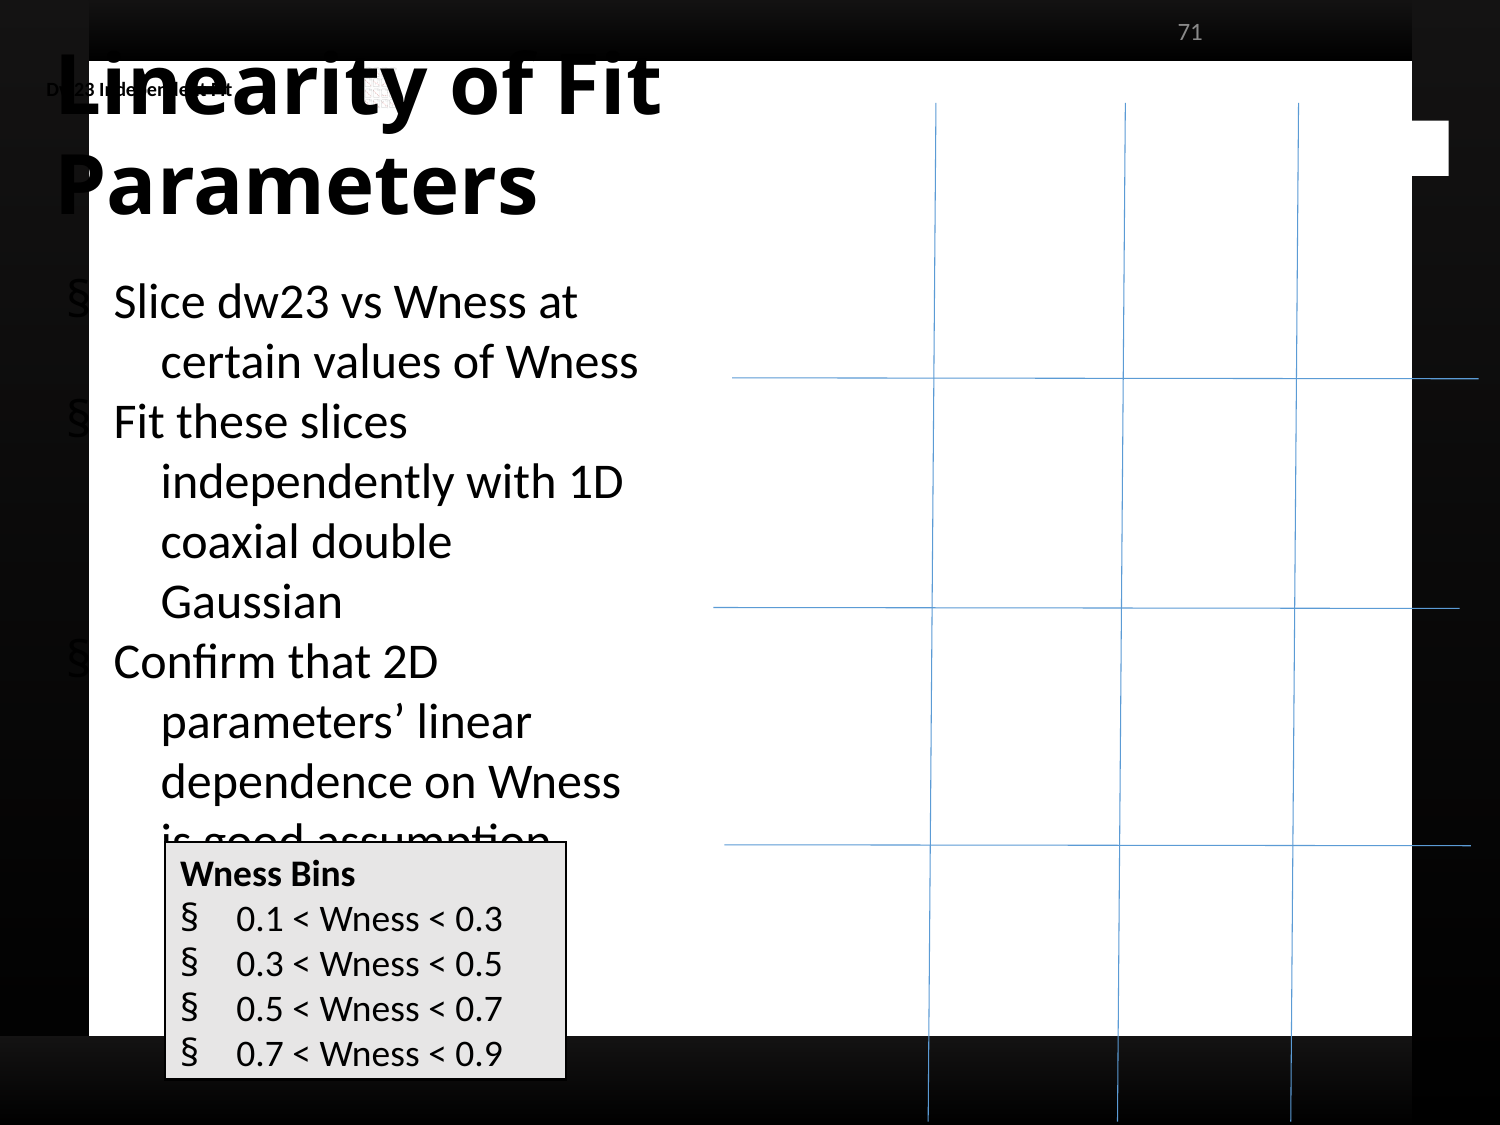

Linearity of Fit Parameters
# Dw23 Independent Fit
Slice dw23 vs Wness at certain values of Wness
Fit these slices independently with 1D coaxial double Gaussian
Confirm that 2D parameters’ linear dependence on Wness is good assumption.
Wness Bins
0.1 < Wness < 0.3
0.3 < Wness < 0.5
0.5 < Wness < 0.7
0.7 < Wness < 0.9